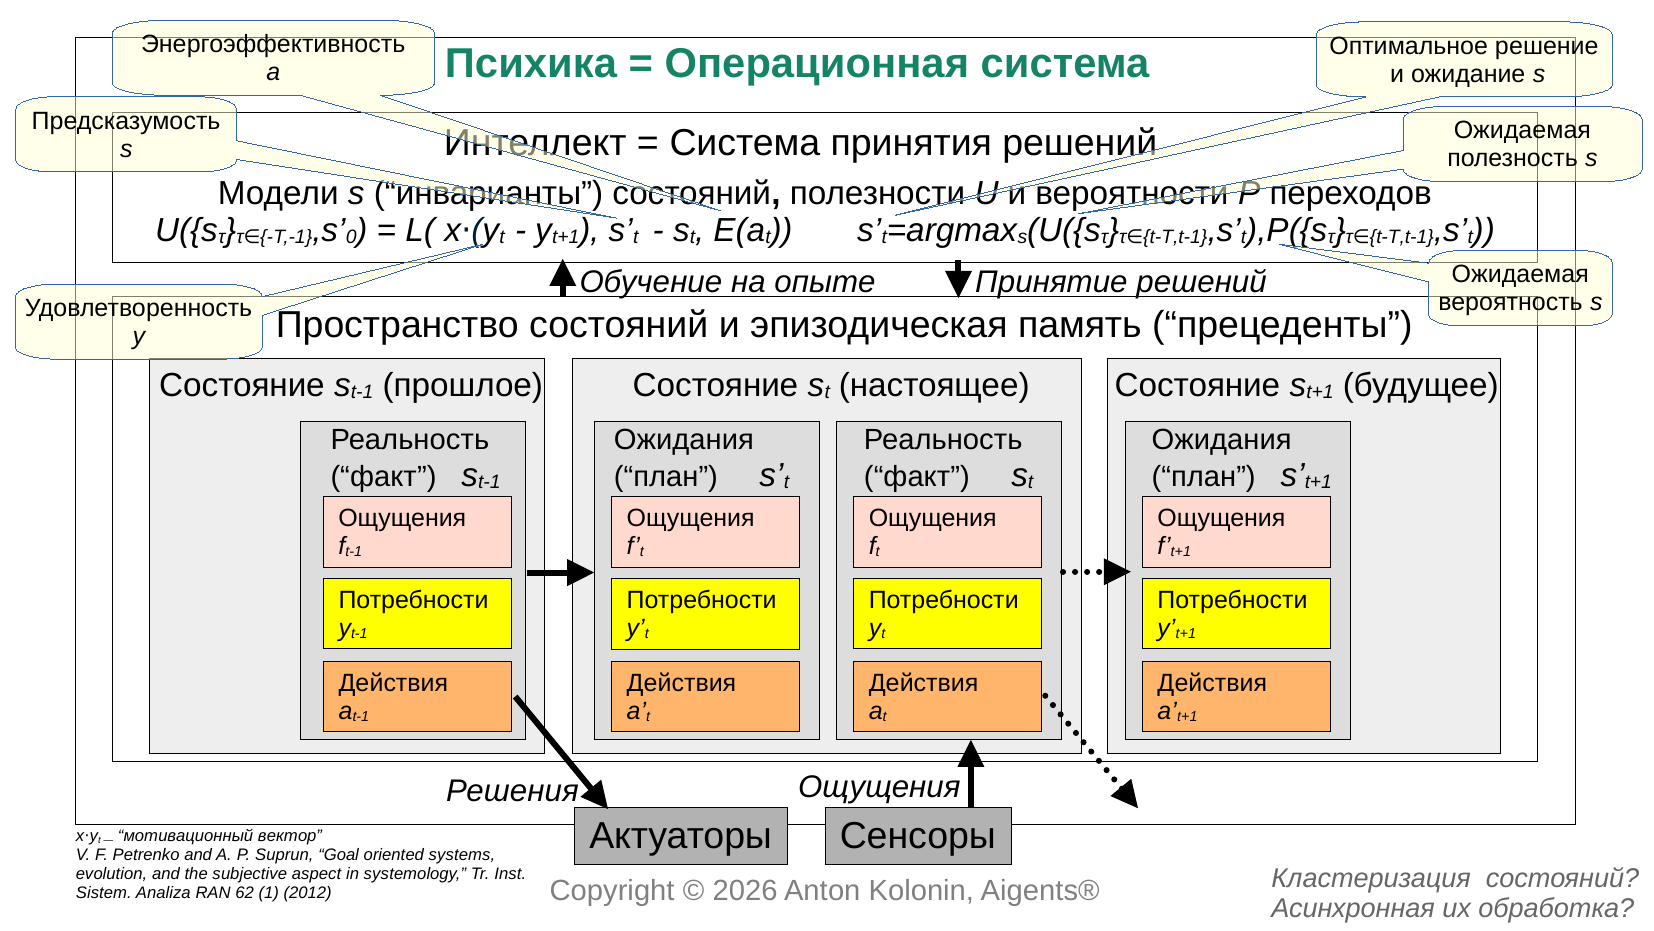

Энергоэффективность
a
Оптимальное решение и ожидание s
Психика = Операционная система
Предсказумость
s
Ожидаемая
полезность s
Интеллект = Система принятия решений
Модели s (“инварианты”) состояний, полезности U и вероятности P переходов
U({sτ}τ∈{-Τ,-1}​,s’0) = L( x⋅(yt - yt+1), s’t - st, E(at)) s’t=argmaxs(U({sτ}τ∈{t-Τ,t-1}​,s’t),P({sτ}τ∈{t-Τ,t-1}​,s’t))
Ожидаемая
вероятность s
Обучение на опыте
Принятие решений
Удовлетворенность
y
Пространство состояний и эпизодическая память (“прецеденты”)
Состояние st-1 (прошлое)
Состояние st (настоящее)
Состояние st+1 (будущее)
Реальность
(“факт”) st-1
Ожидания
(“план”) s’t
Реальность
(“факт”) st
Ожидания
(“план”) s’t+1
Ощущения
ft-1
Ощущения
f’t
Ощущения
ft
Ощущения
f’t+1
Ощущения
f’t
Потребности
yt-1
Потребности
x’t
Потребности
yt
Потребности
y’t+1
Потребности
y’t
Действия
at-1
Действия
a’t
Действия
at
Действия
a’t+1
Действия
a’t
Ощущения
Решения
Актуаторы
Сенсоры
x⋅yt — “мотивационный вектор”
V. F. Petrenko and A. P. Suprun, “Goal oriented systems, evolution, and the subjective aspect in systemology,” Tr. Inst. Sistem. Analiza RAN 62 (1) (2012)
Кластеризация состояний?
Асинхронная их обработка?
Copyright © 2026 Anton Kolonin, Aigents®